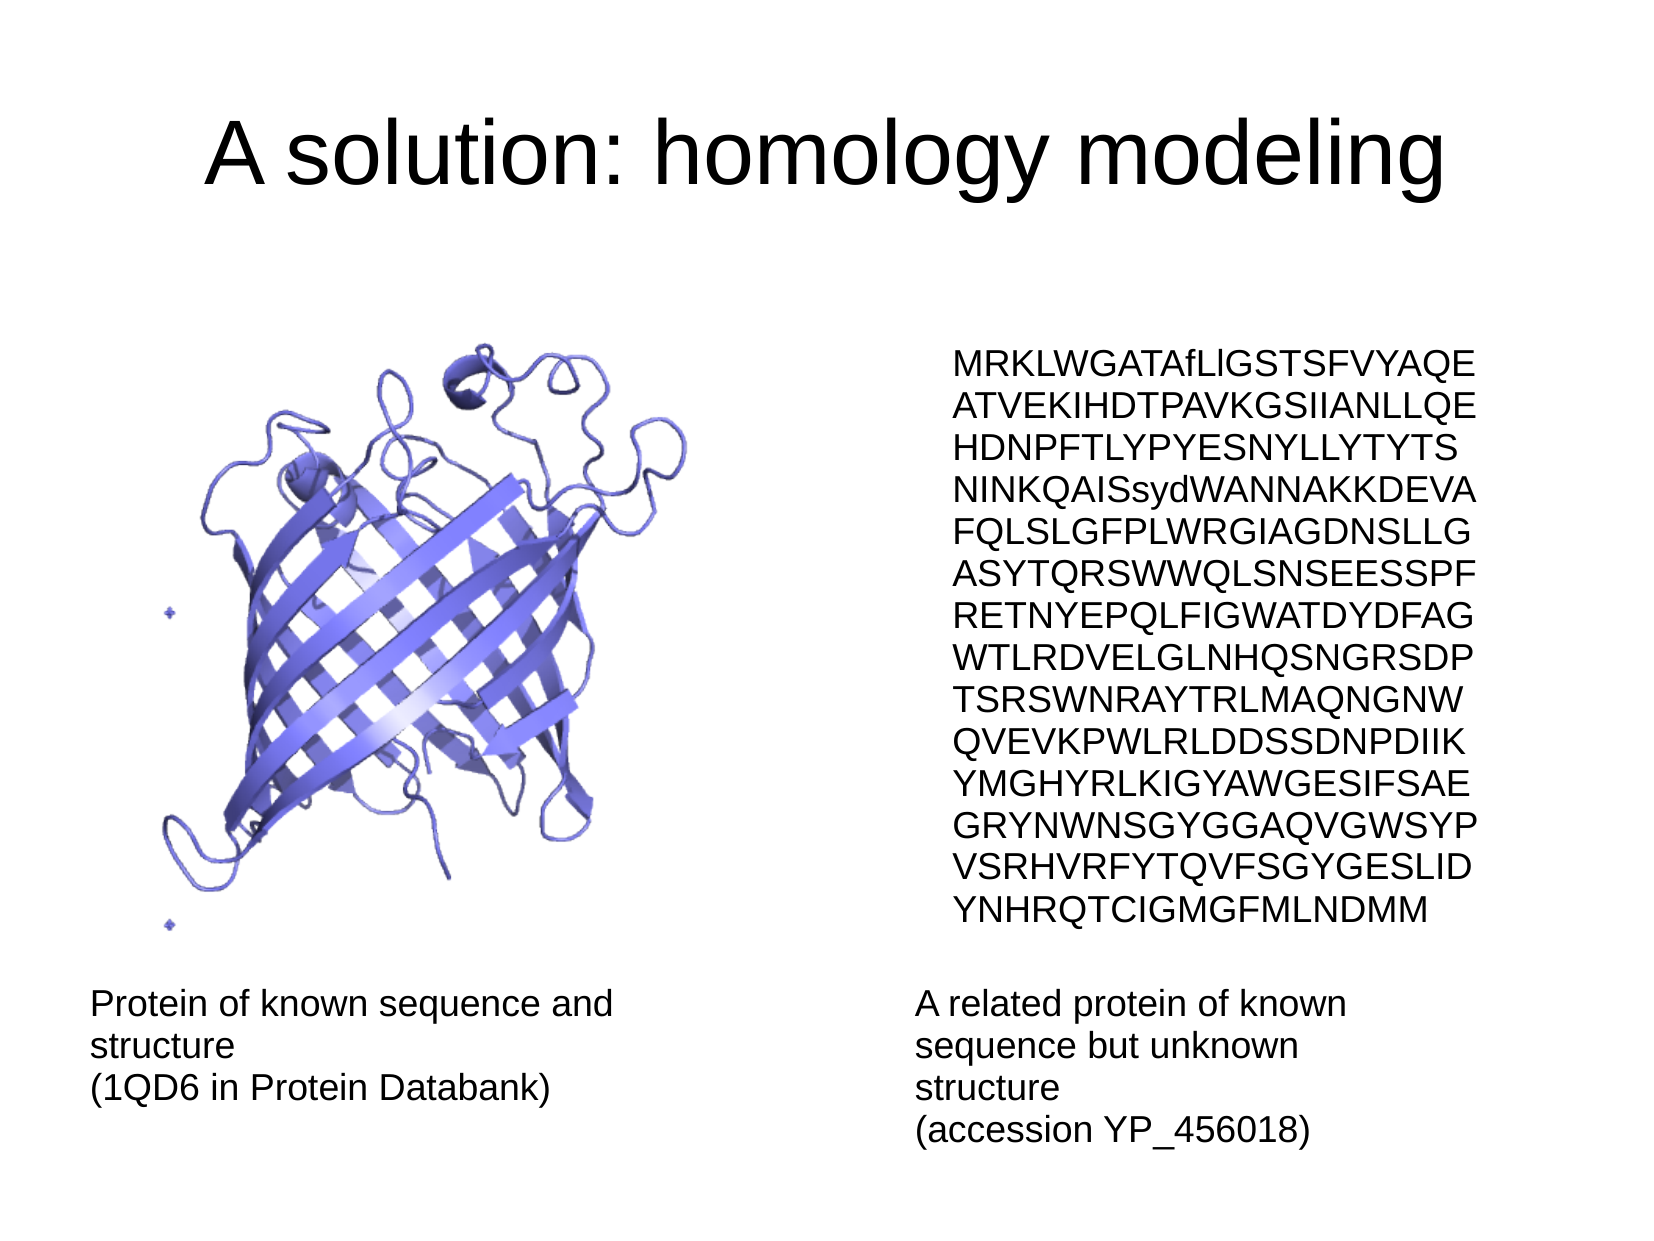

# A solution: homology modeling
MRKLWGATAfLlGSTSFVYAQEATVEKIHDTPAVKGSIIANLLQEHDNPFTLYPYESNYLLYTYTSNINKQAISsydWANNAKKDEVAFQLSLGFPLWRGIAGDNSLLGASYTQRSWWQLSNSEESSPFRETNYEPQLFIGWATDYDFAGWTLRDVELGLNHQSNGRSDPTSRSWNRAYTRLMAQNGNWQVEVKPWLRLDDSSDNPDIIKYMGHYRLKIGYAWGESIFSAEGRYNWNSGYGGAQVGWSYPVSRHVRFYTQVFSGYGESLIDYNHRQTCIGMGFMLNDMM
Protein of known sequence and structure
(1QD6 in Protein Databank)
A related protein of known sequence but unknown structure
(accession YP_456018)